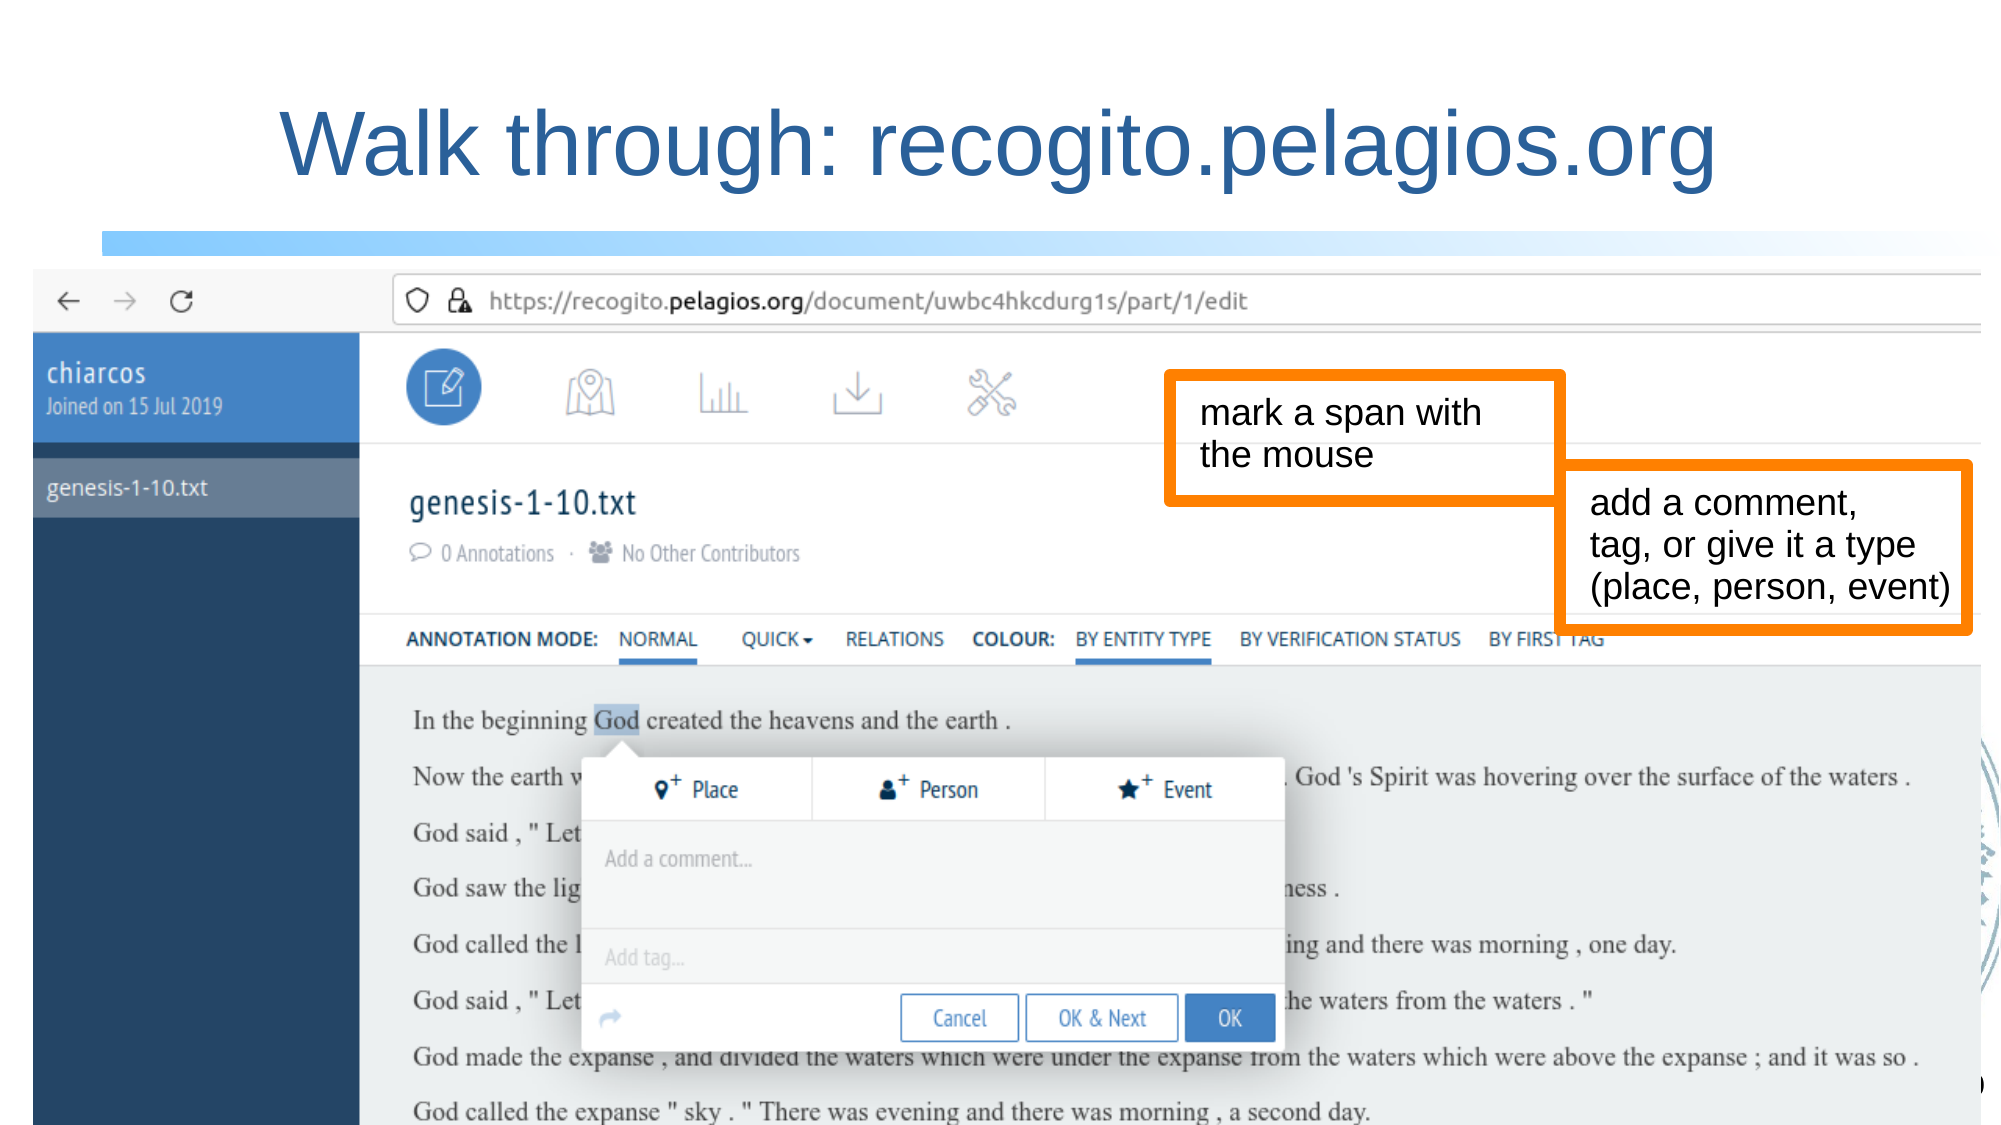

# Walk through: recogito.pelagios.org
mark a span with
the mouse
add a comment,
tag, or give it a type
(place, person, event)